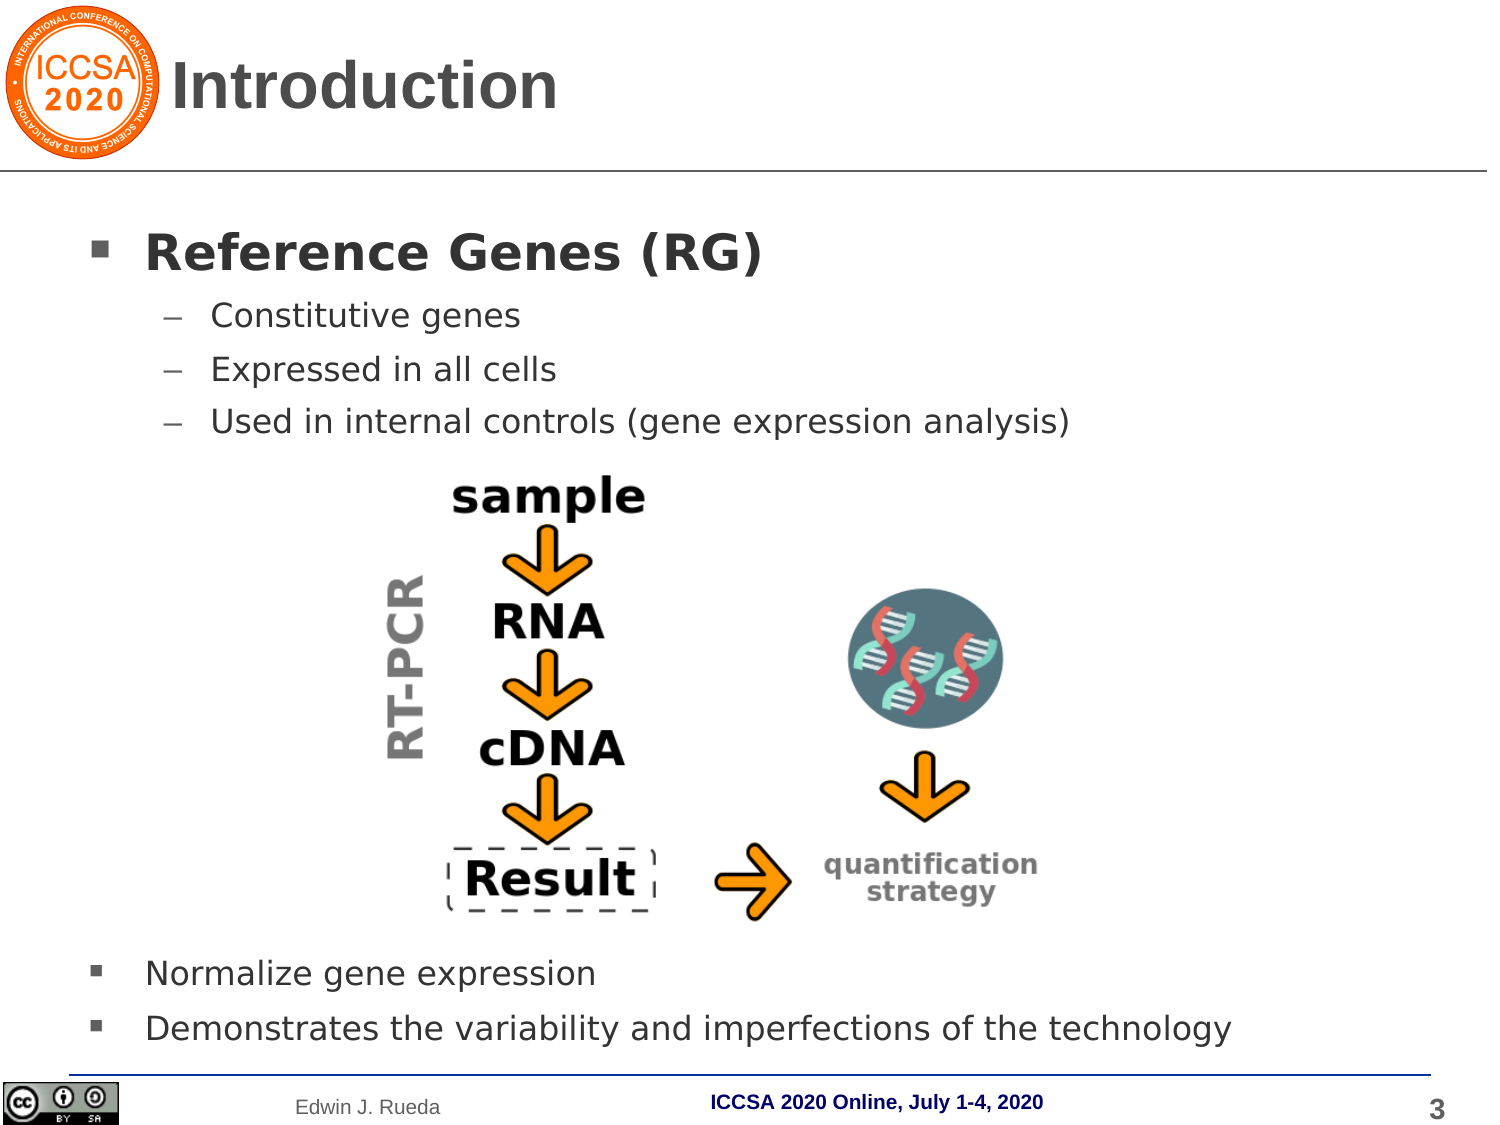

Introduction
# Reference Genes (RG)
Constitutive genes
Expressed in all cells
Used in internal controls (gene expression analysis)
Normalize gene expression
Demonstrates the variability and imperfections of the technology